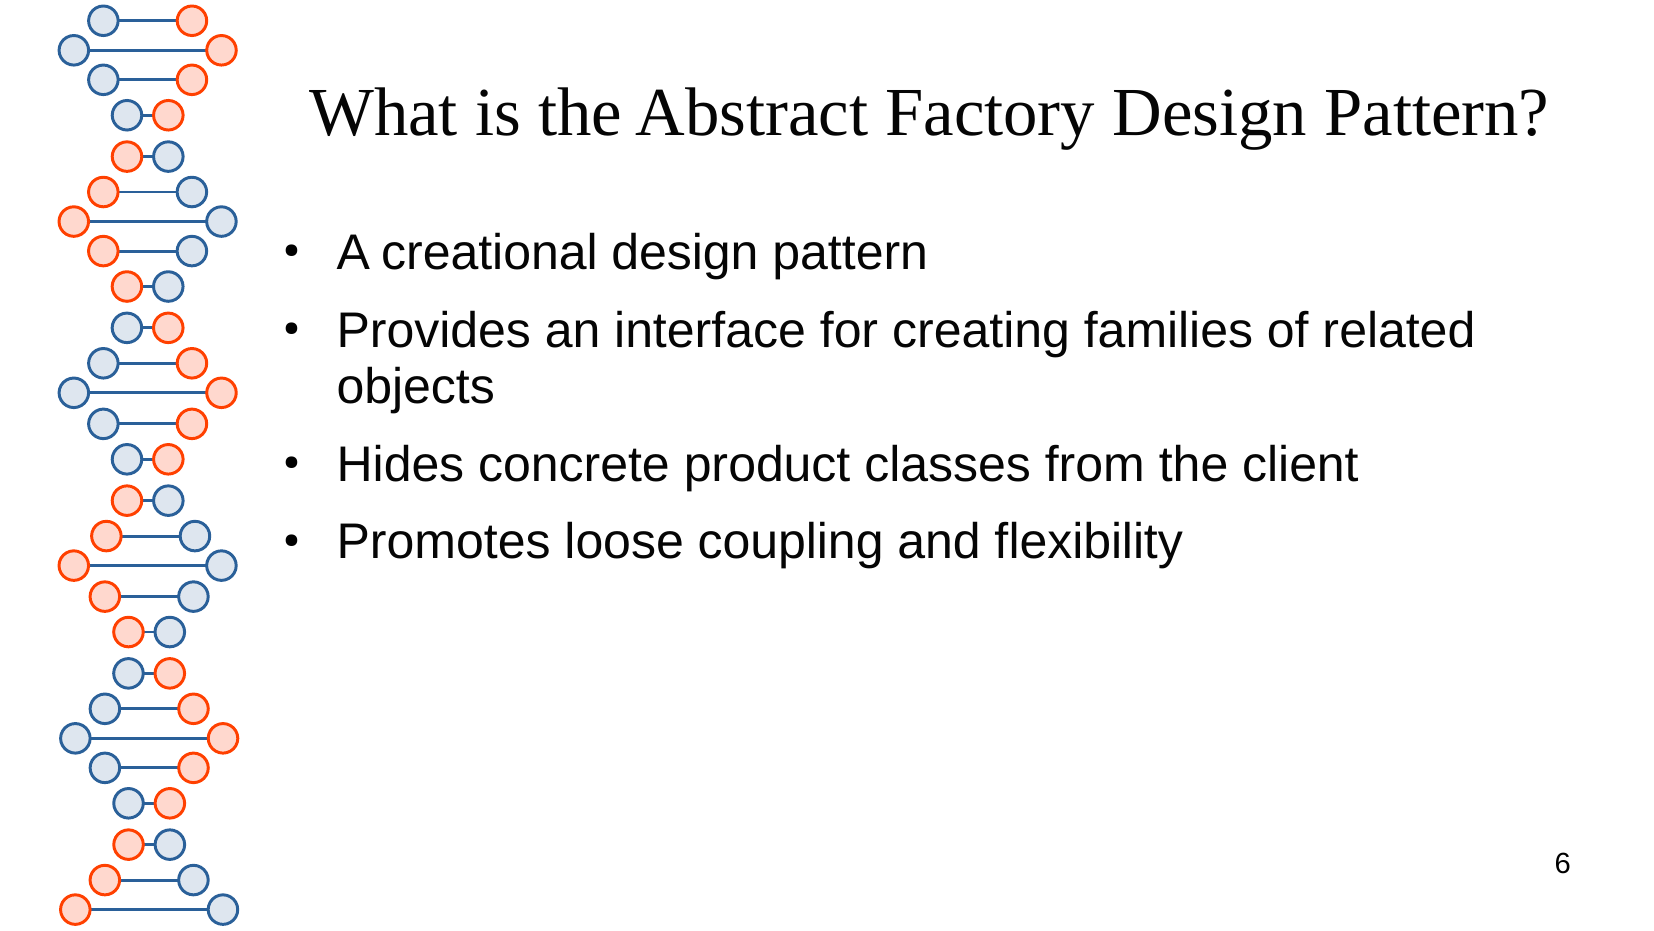

# What is the Abstract Factory Design Pattern?
A creational design pattern
Provides an interface for creating families of related objects
Hides concrete product classes from the client
Promotes loose coupling and flexibility
6